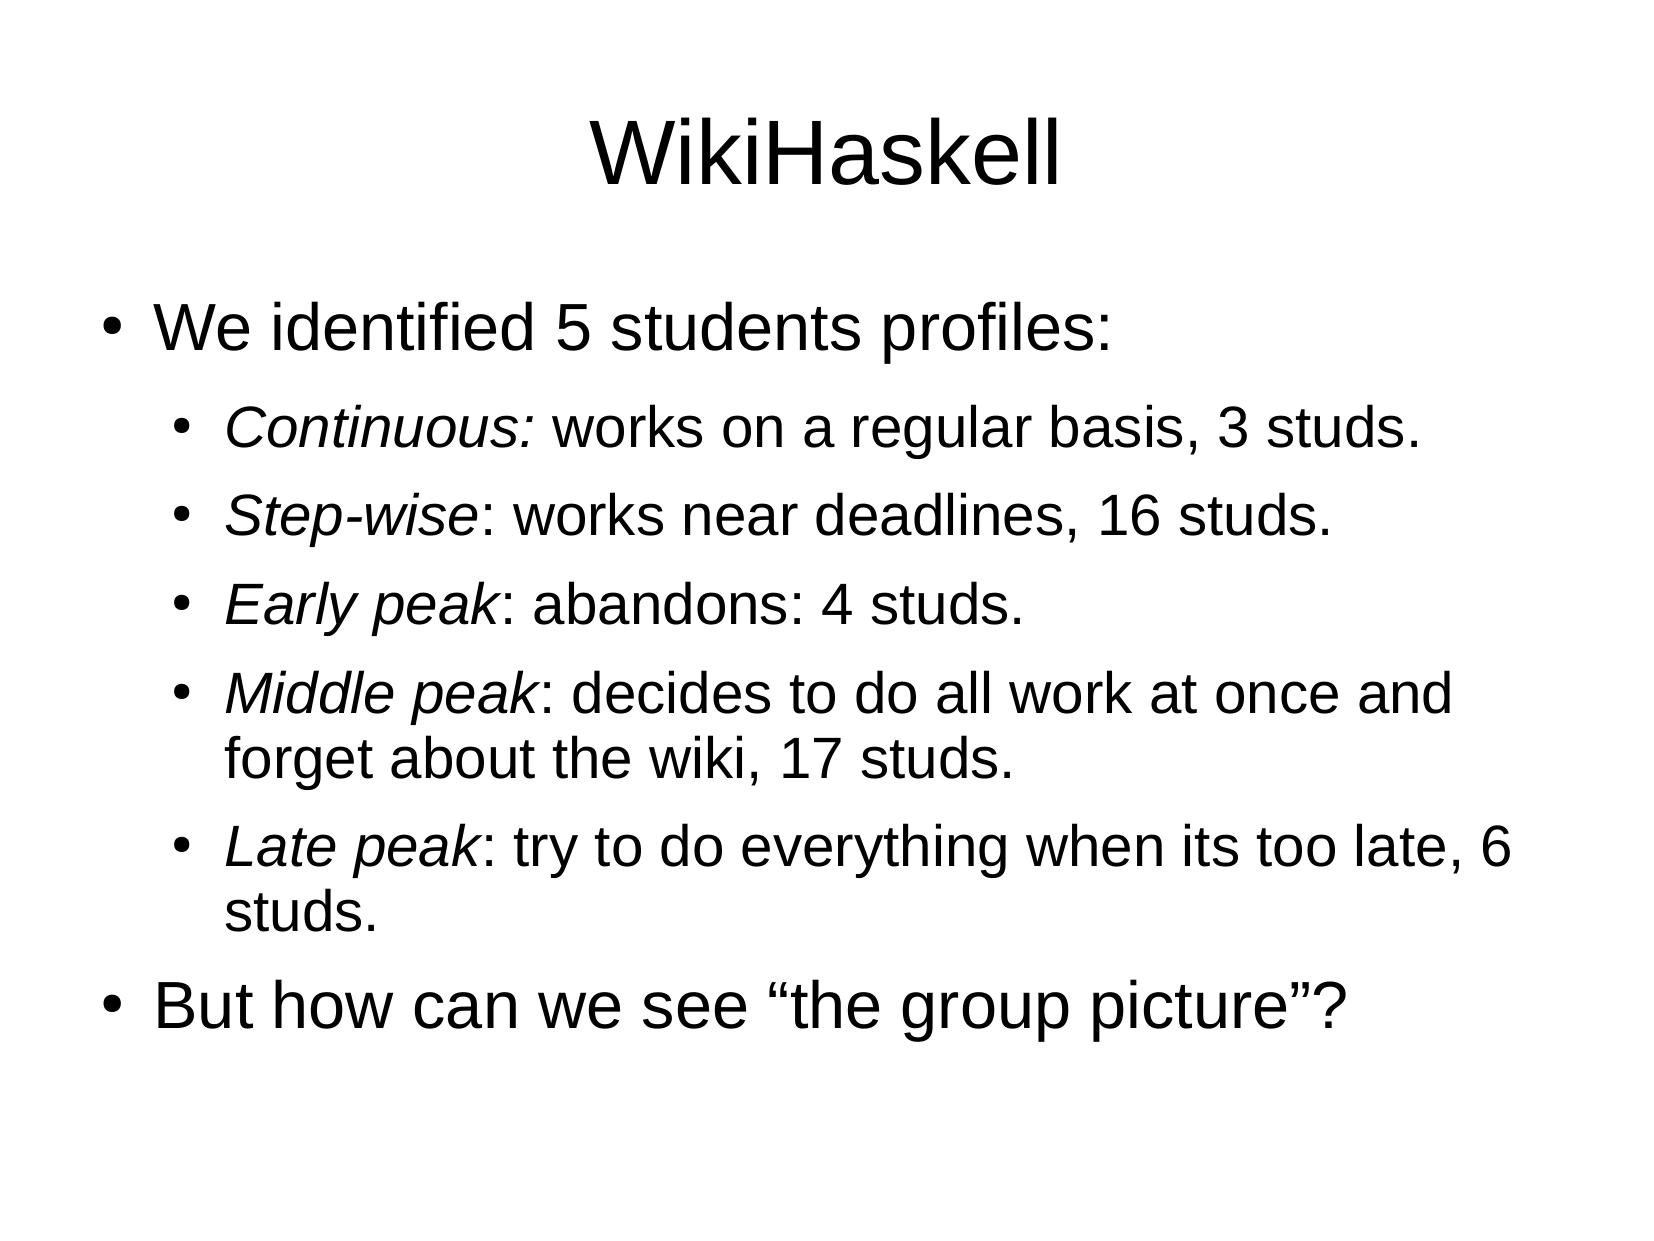

# WikiHaskell
We identified 5 students profiles:
Continuous: works on a regular basis, 3 studs.
Step-wise: works near deadlines, 16 studs.
Early peak: abandons: 4 studs.
Middle peak: decides to do all work at once and forget about the wiki, 17 studs.
Late peak: try to do everything when its too late, 6 studs.
But how can we see “the group picture”?